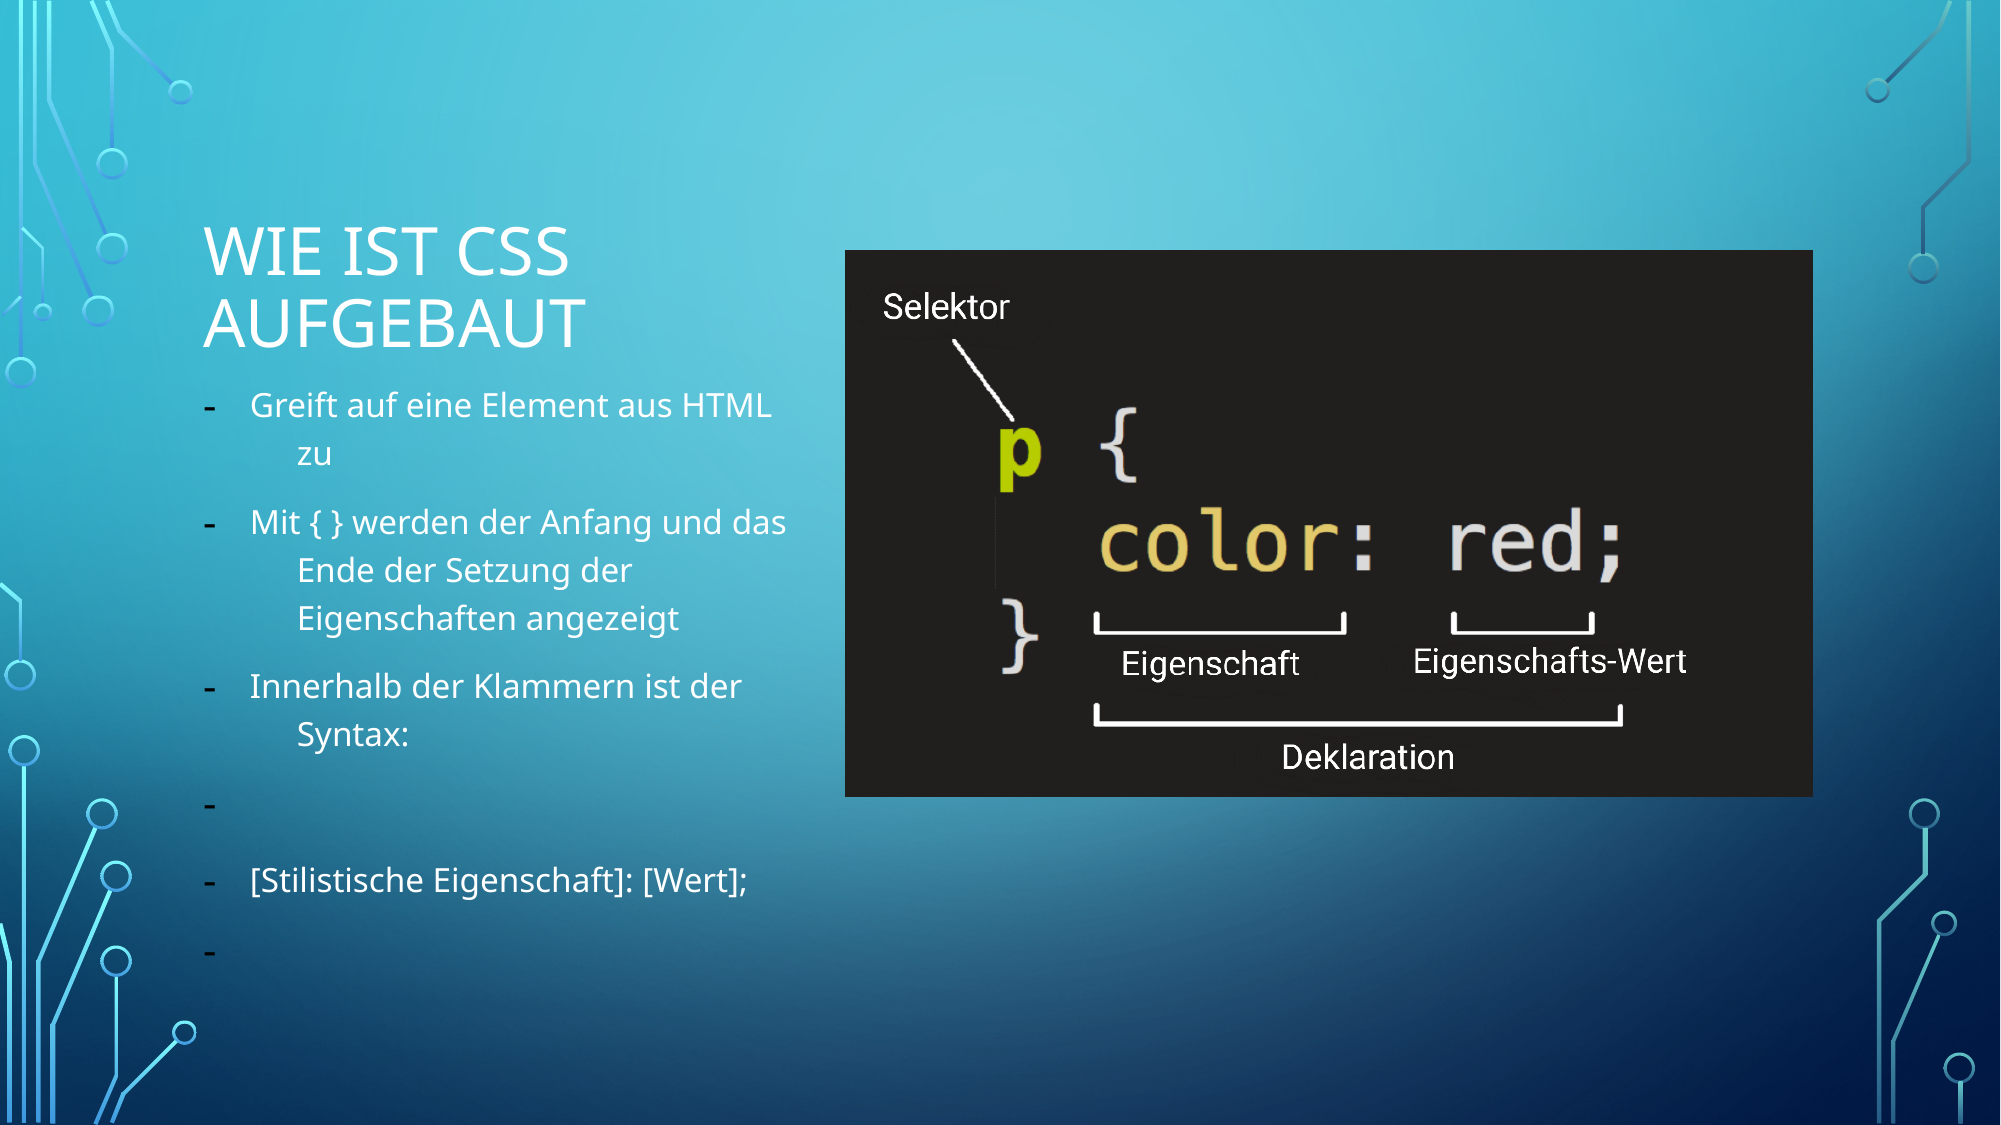

# Wie ist css aufgebaut
Greift auf eine Element aus HTML zu
Mit { } werden der Anfang und das Ende der Setzung der Eigenschaften angezeigt
Innerhalb der Klammern ist der Syntax:
[Stilistische Eigenschaft]: [Wert];